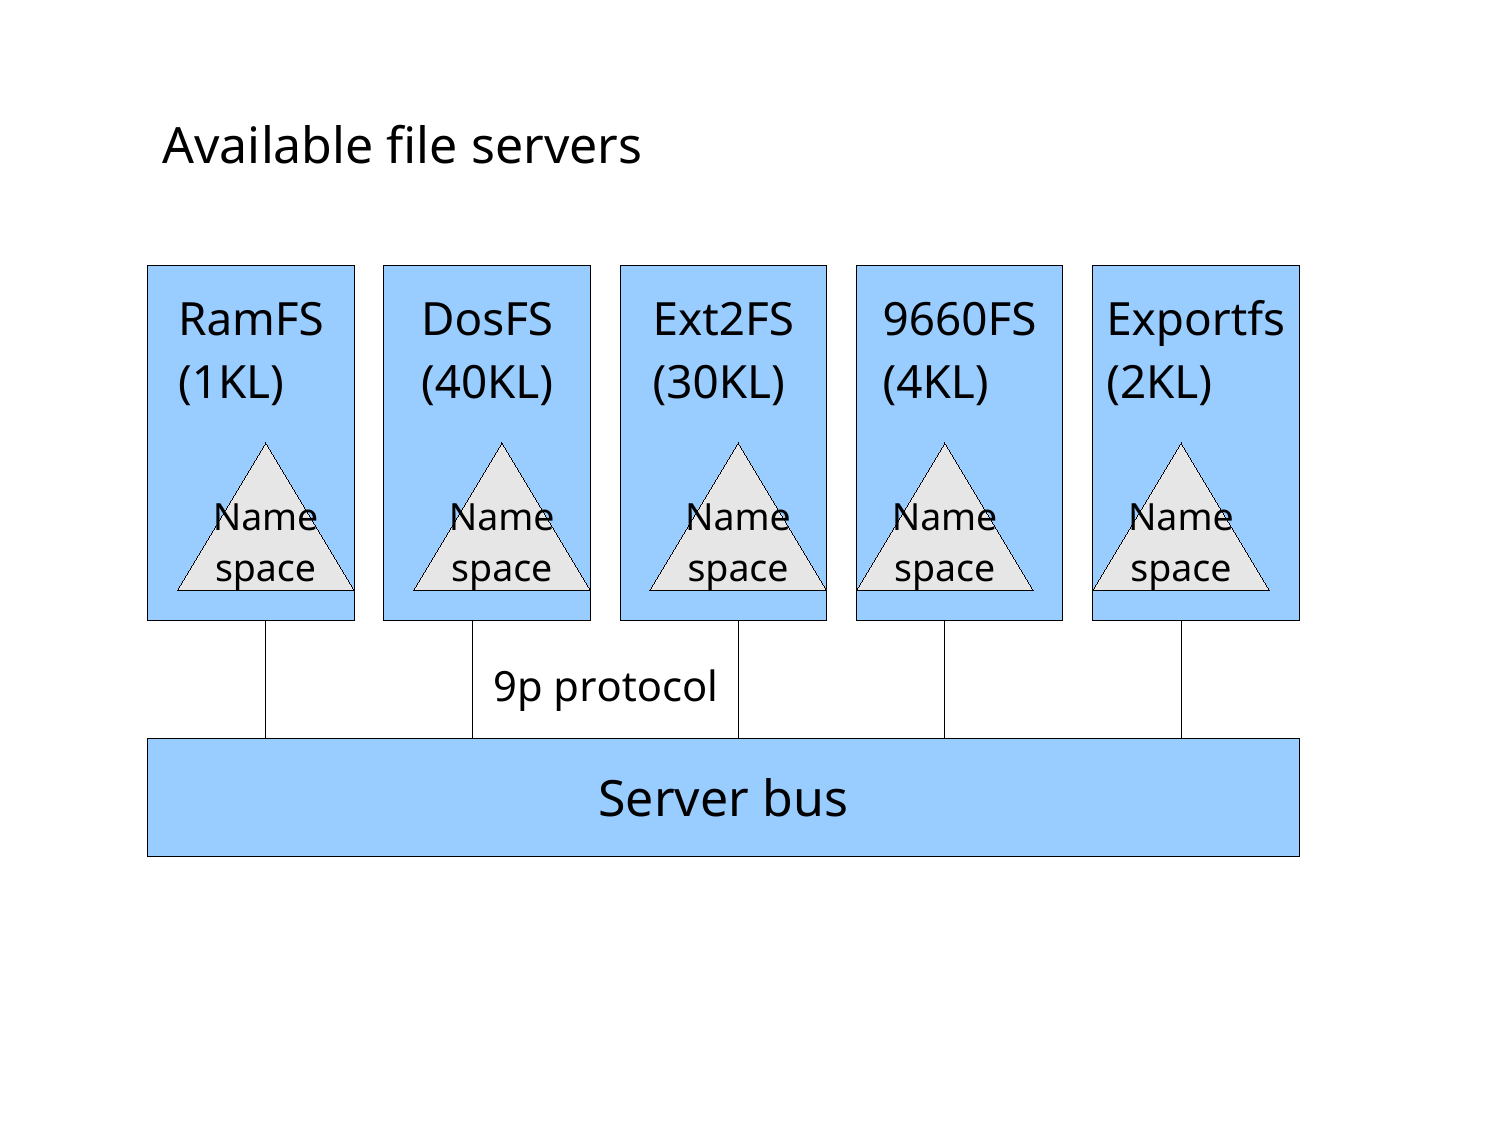

Available file servers
RamFS
(1KL)
DosFS
(40KL)
Ext2FS
(30KL)
9660FS
(4KL)
Exportfs
(2KL)
Name
space
Name
space
Name
space
Name
space
Name
space
9p protocol
Server bus